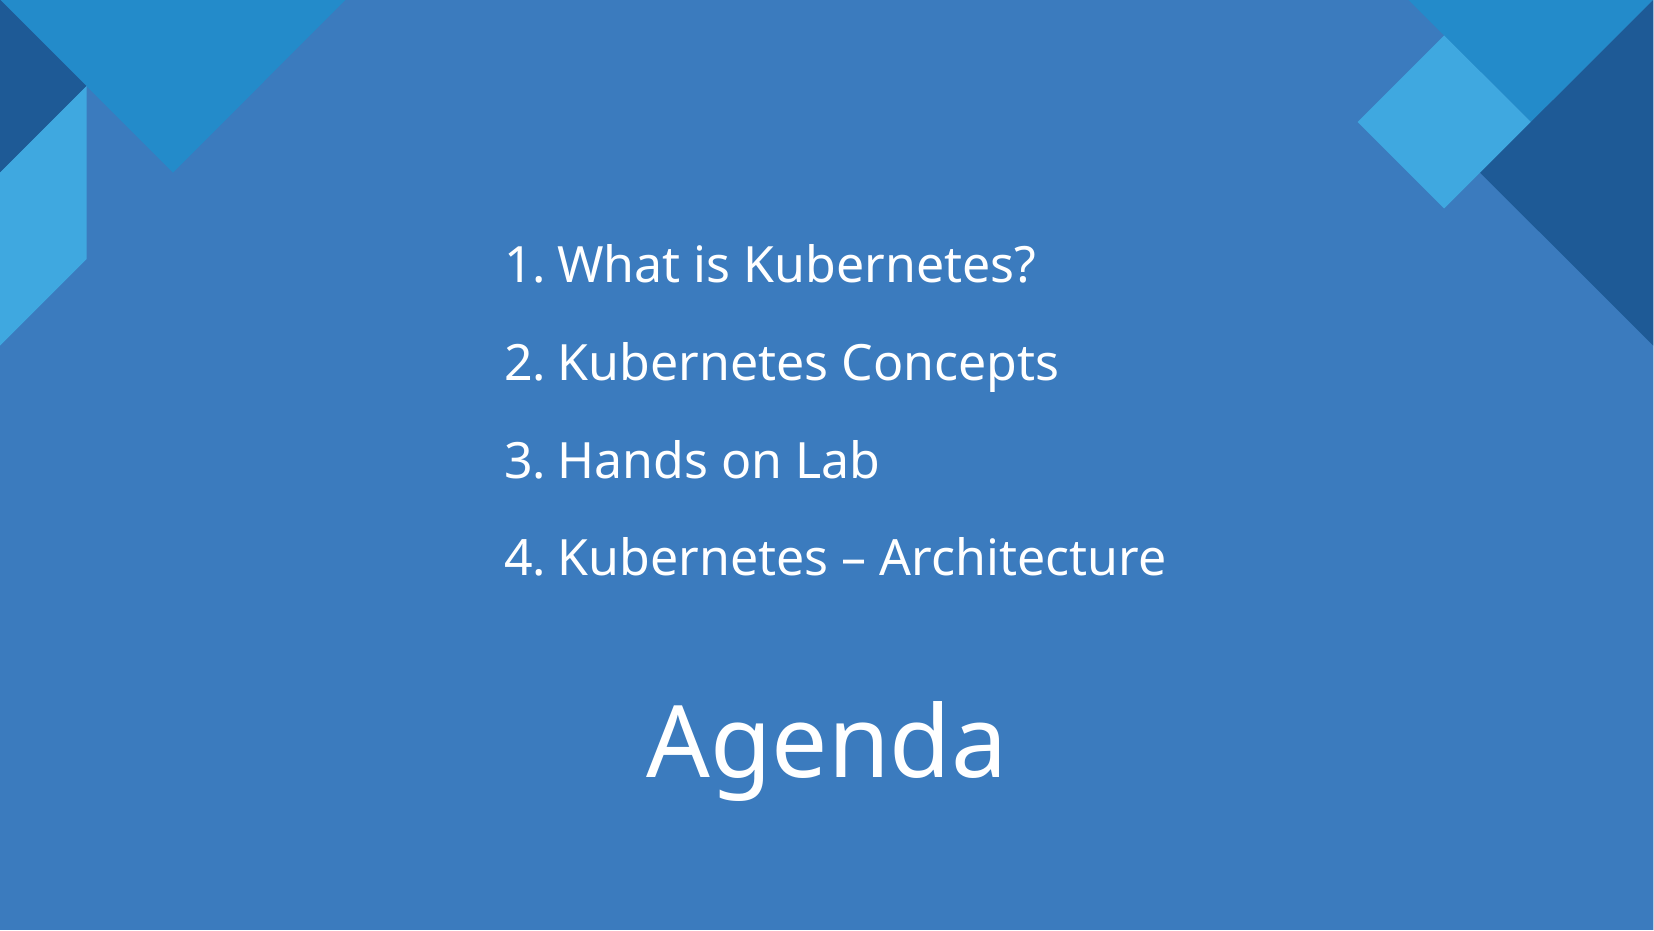

What is Kubernetes?
Kubernetes Concepts
Hands on Lab
Kubernetes – Architecture
# Agenda